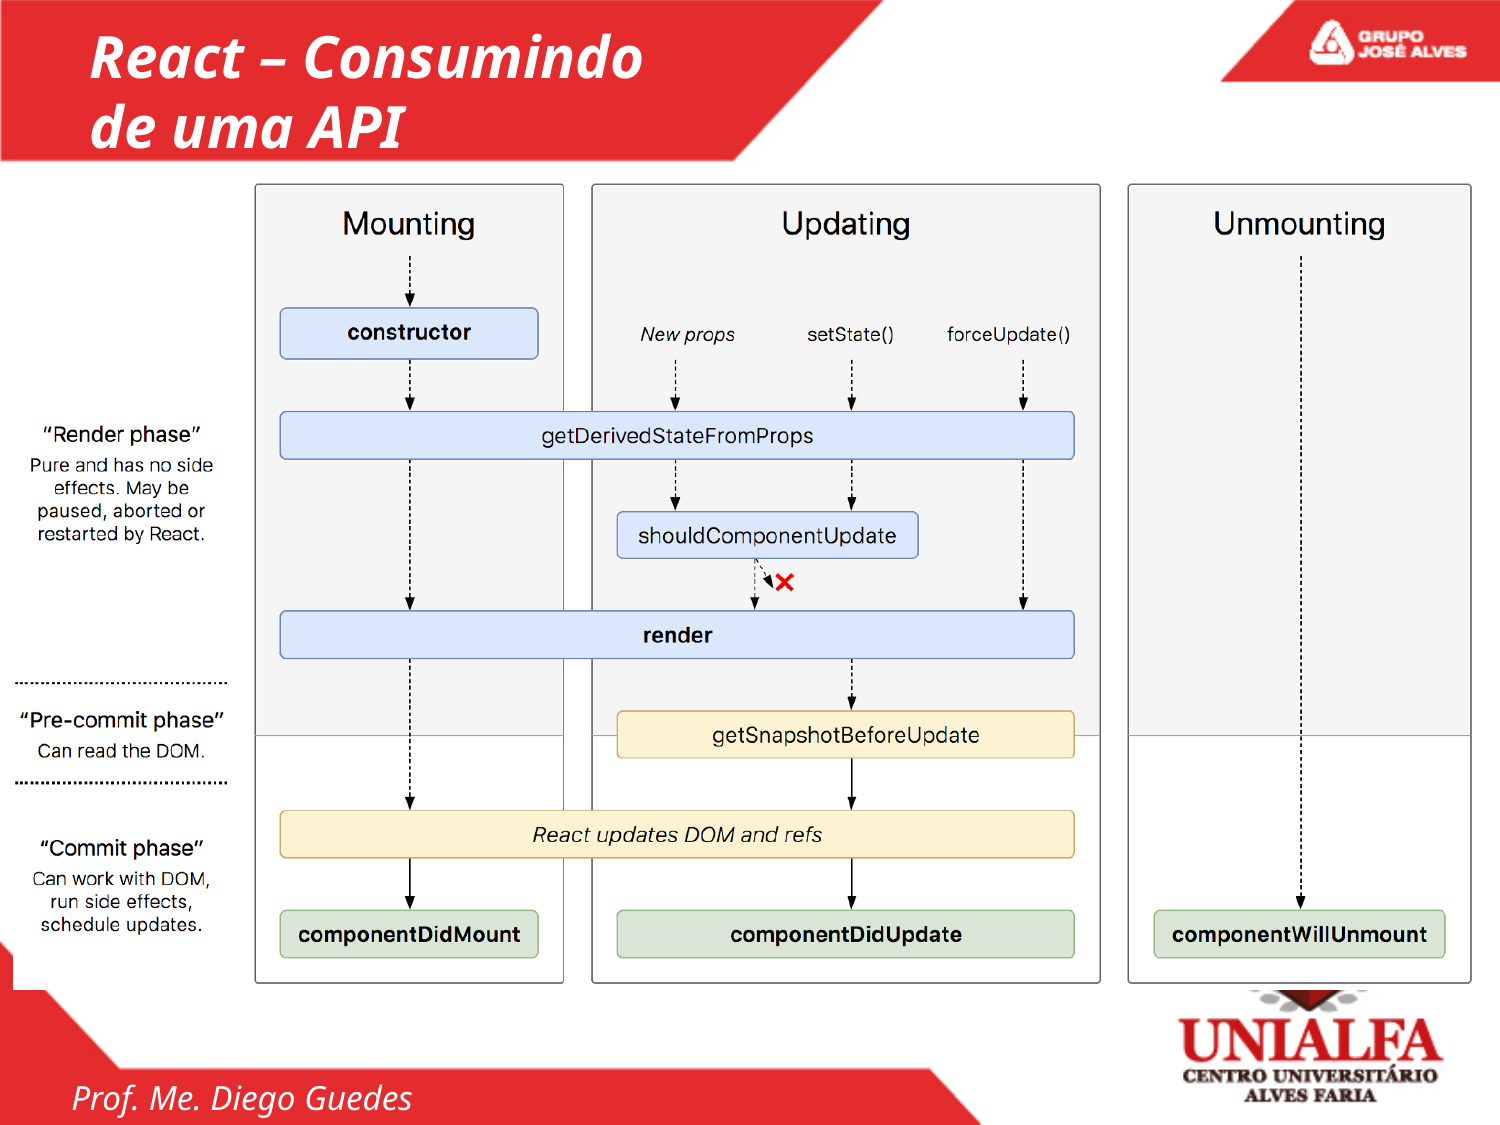

React – Consumindo de uma API
Prof. Me. Diego Guedes